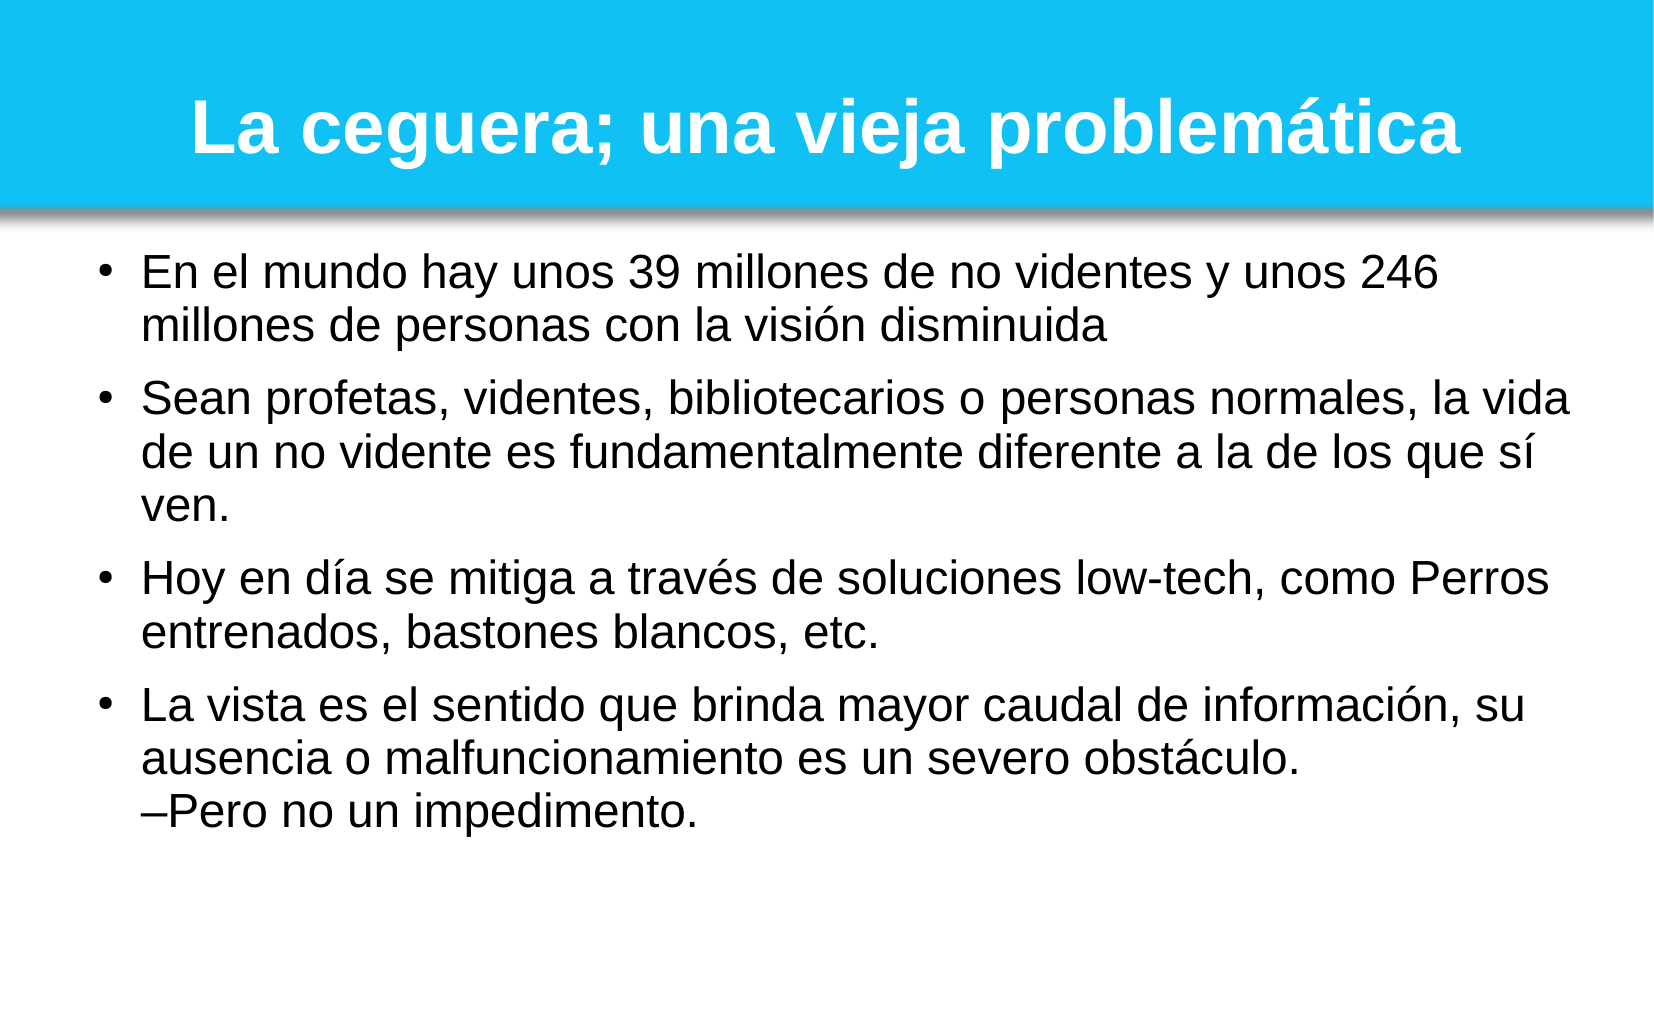

# La ceguera; una vieja problemática
En el mundo hay unos 39 millones de no videntes y unos 246 millones de personas con la visión disminuida
Sean profetas, videntes, bibliotecarios o personas normales, la vida de un no vidente es fundamentalmente diferente a la de los que sí ven.
Hoy en día se mitiga a través de soluciones low-tech, como Perros entrenados, bastones blancos, etc.
La vista es el sentido que brinda mayor caudal de información, su ausencia o malfuncionamiento es un severo obstáculo.
–Pero no un impedimento.